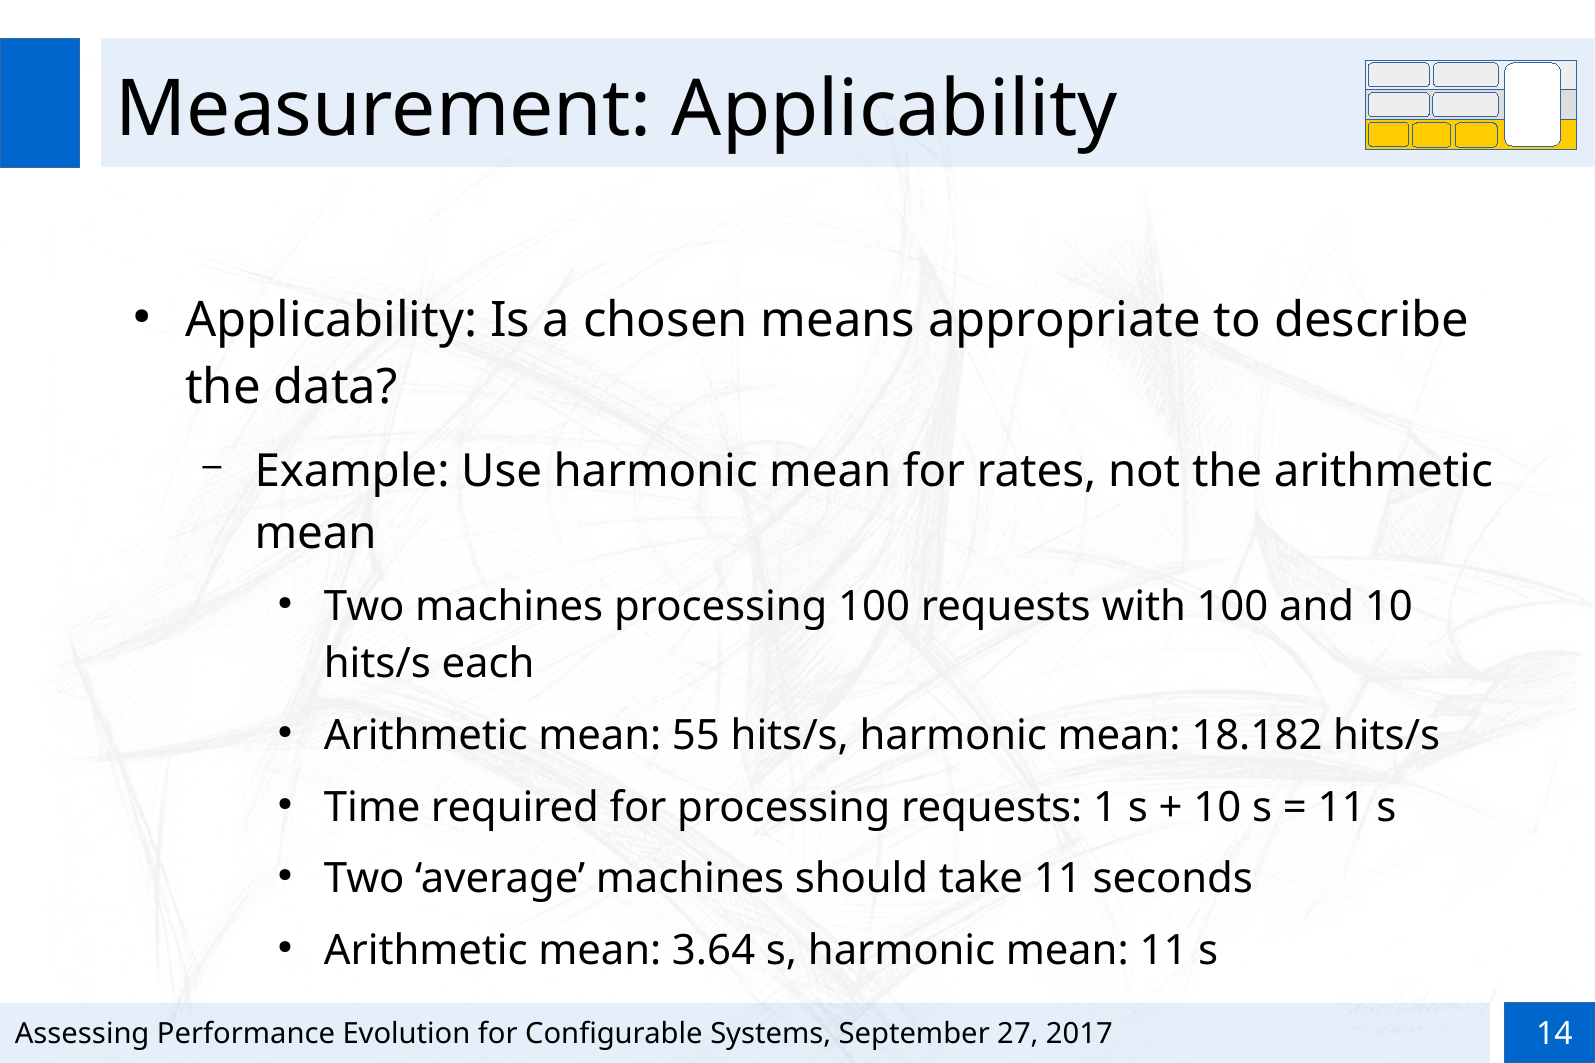

# Measurement: Applicability
Applicability: Is a chosen means appropriate to describe the data?
Example: Use harmonic mean for rates, not the arithmetic mean
Two machines processing 100 requests with 100 and 10 hits/s each
Arithmetic mean: 55 hits/s, harmonic mean: 18.182 hits/s
Time required for processing requests: 1 s + 10 s = 11 s
Two ‘average’ machines should take 11 seconds
Arithmetic mean: 3.64 s, harmonic mean: 11 s